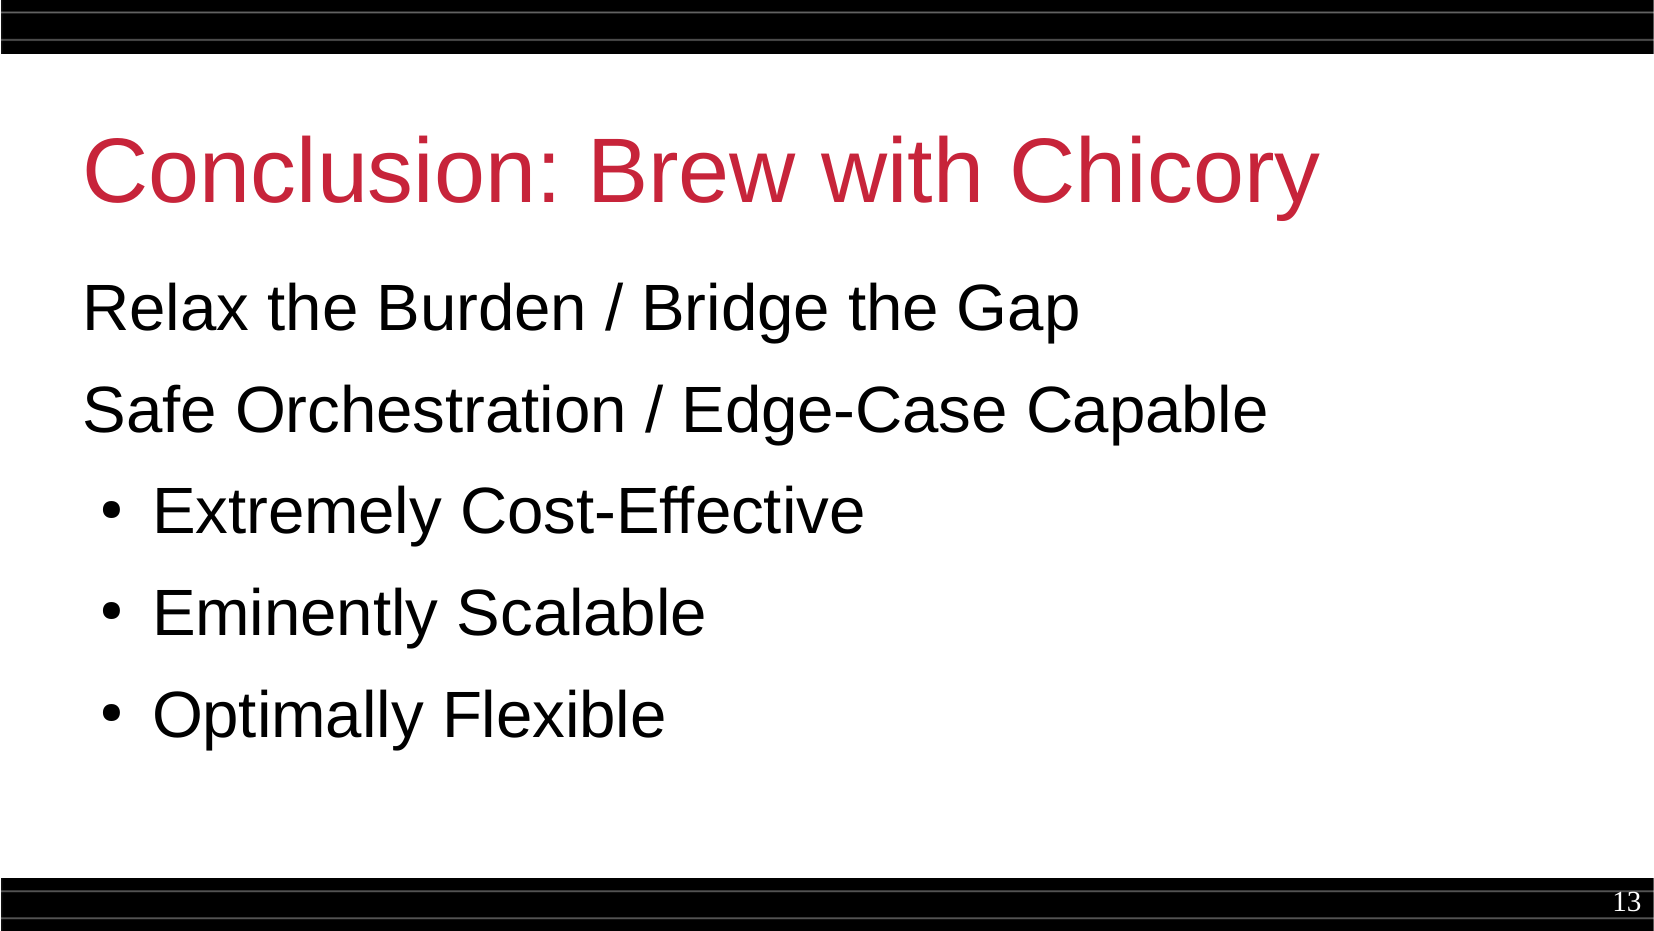

# Conclusion: Brew with Chicory
Relax the Burden / Bridge the Gap
Safe Orchestration / Edge-Case Capable
Extremely Cost-Effective
Eminently Scalable
Optimally Flexible